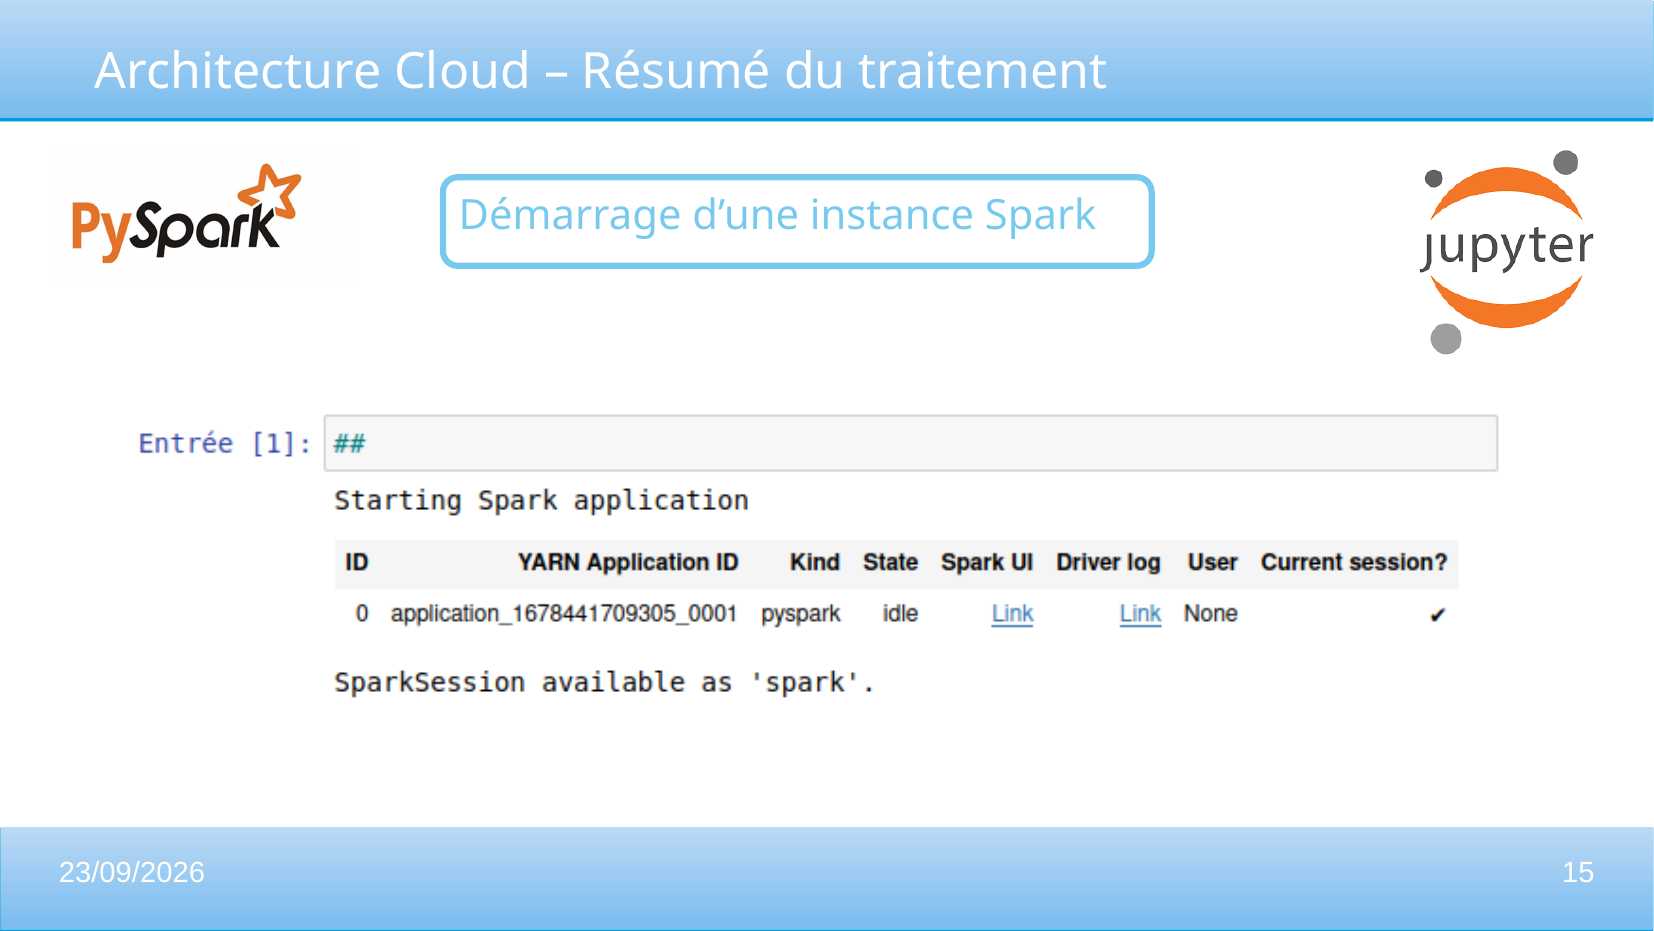

# Architecture Cloud – Résumé du traitement
Démarrage d’une instance Spark
15